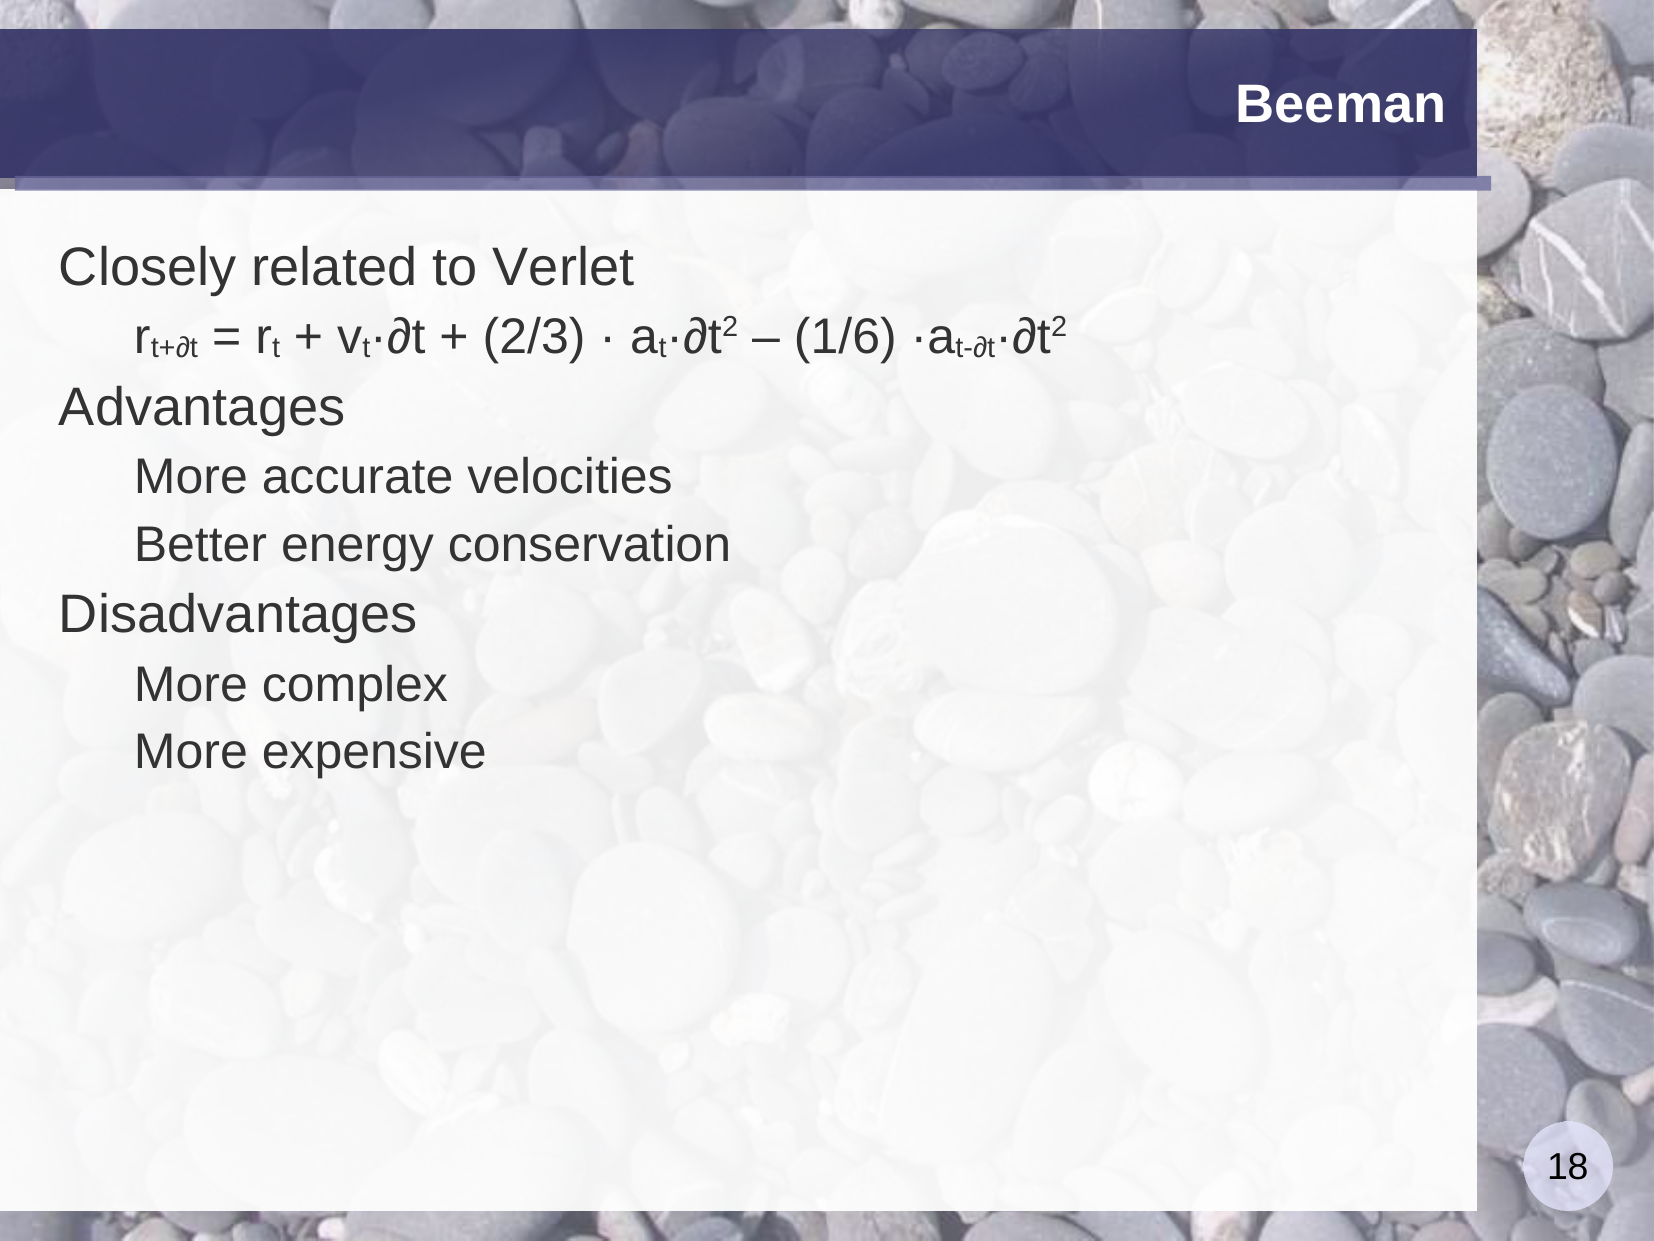

# Beeman
Closely related to Verlet
rt+∂t = rt + vt·∂t + (2/3) · at·∂t2 – (1/6) ·at-∂t·∂t2
Advantages
More accurate velocities
Better energy conservation
Disadvantages
More complex
More expensive